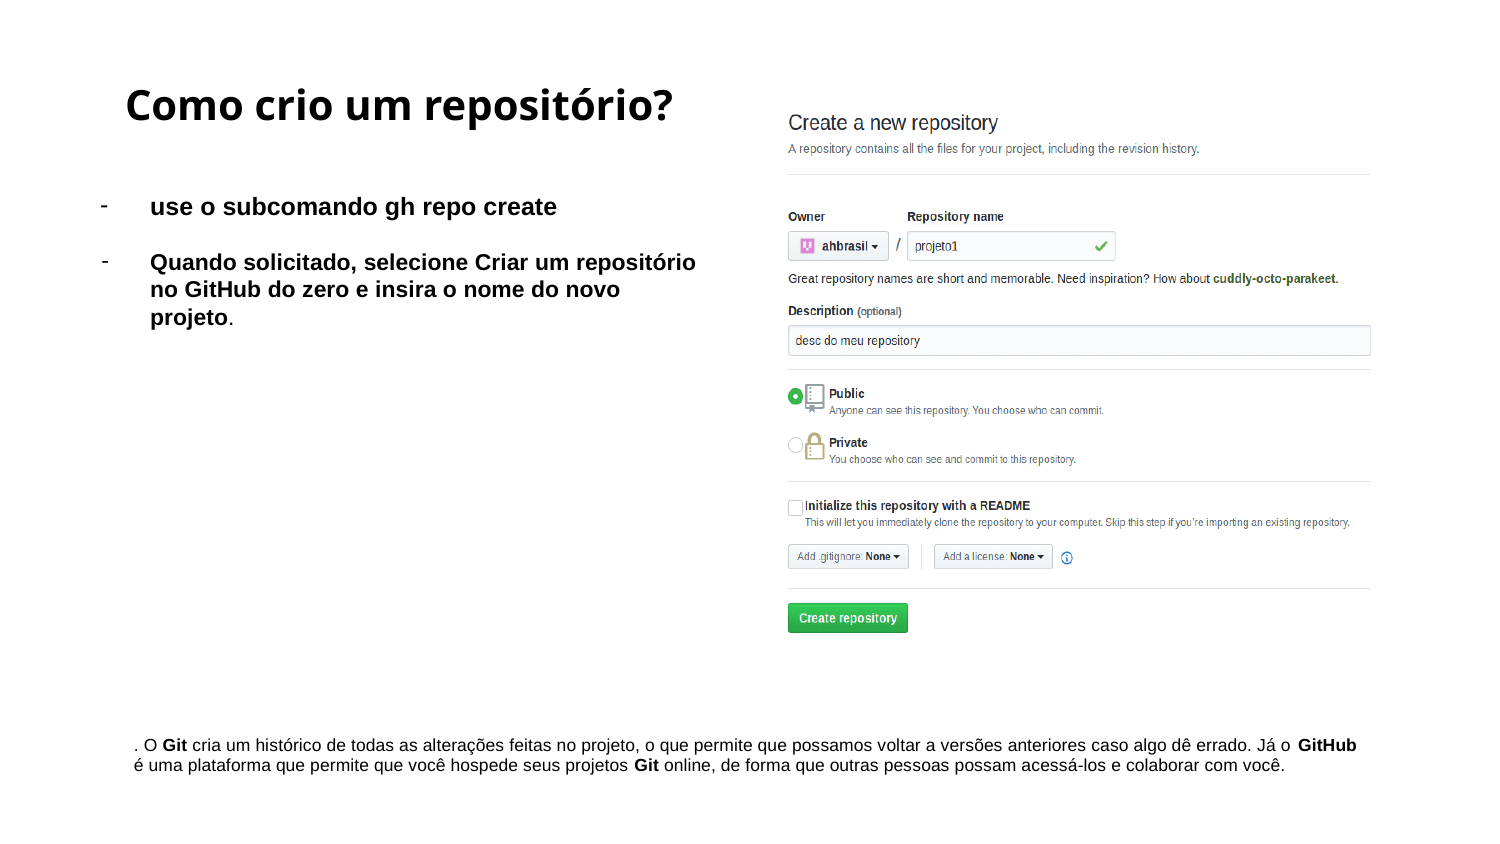

Como crio um repositório?
use o subcomando gh repo create
Quando solicitado, selecione Criar um repositório no GitHub do zero e insira o nome do novo projeto.
# . O Git cria um histórico de todas as alterações feitas no projeto, o que permite que possamos voltar a versões anteriores caso algo dê errado. Já o GitHub é uma plataforma que permite que você hospede seus projetos Git online, de forma que outras pessoas possam acessá-los e colaborar com você.